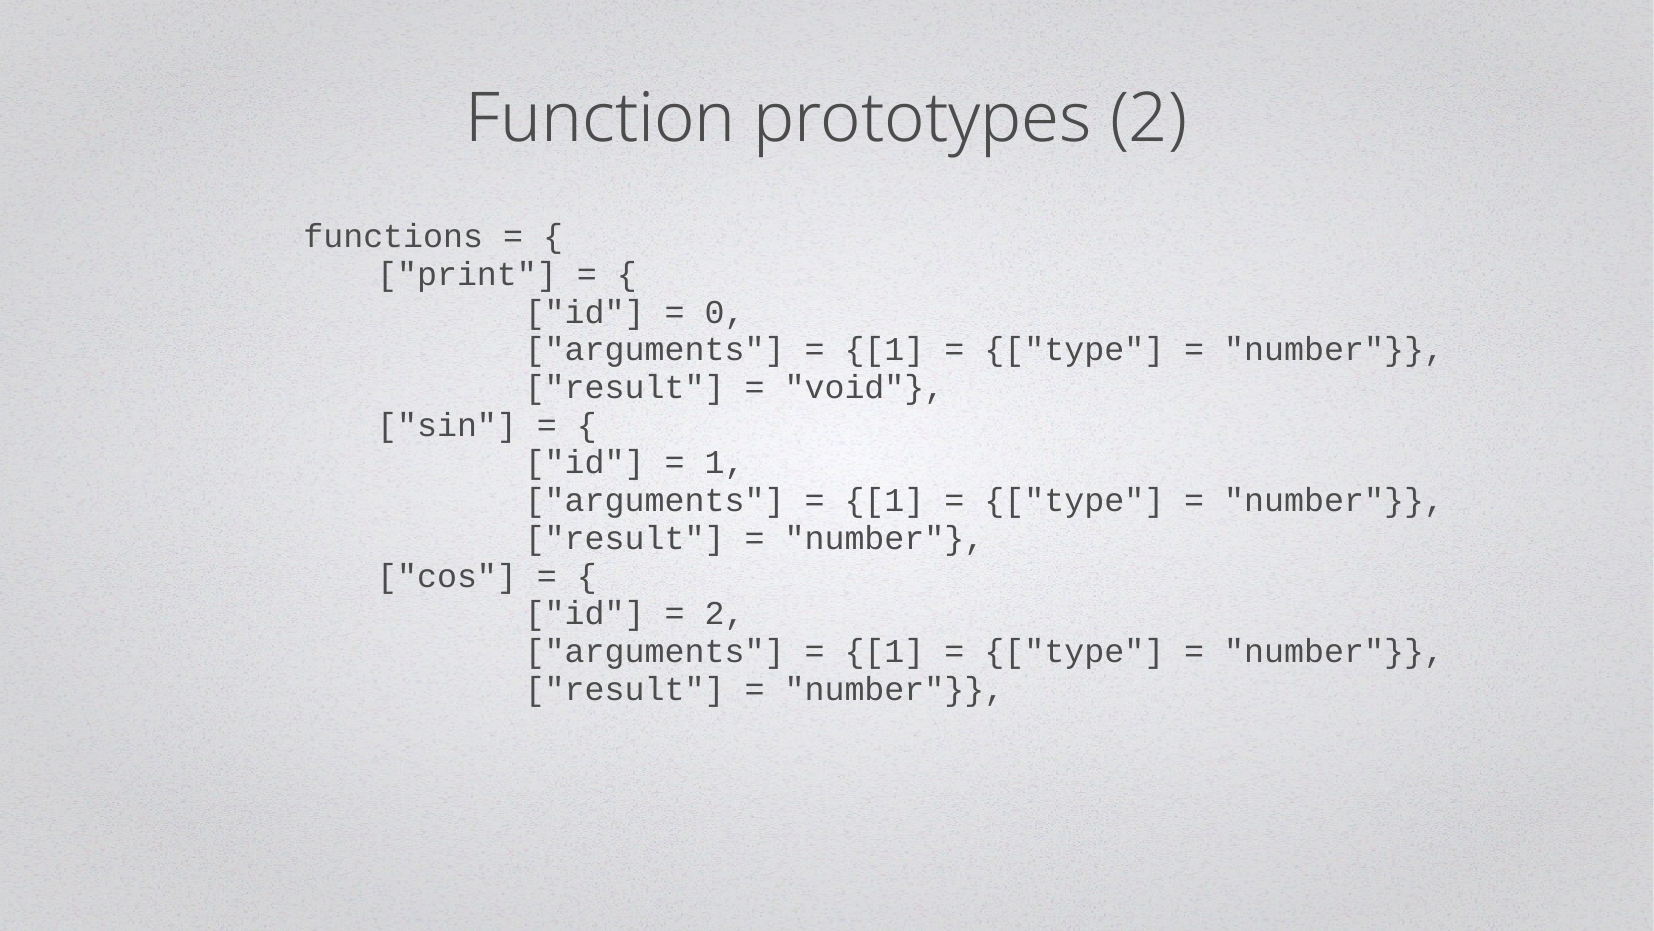

# Function prototypes (2)
functions = {
	["print"] = {
			["id"] = 0,
			["arguments"] = {[1] = {["type"] = "number"}},
			["result"] = "void"},
	["sin"] = {
			["id"] = 1,
			["arguments"] = {[1] = {["type"] = "number"}},
			["result"] = "number"},
	["cos"] = {
			["id"] = 2,
			["arguments"] = {[1] = {["type"] = "number"}},
			["result"] = "number"}},